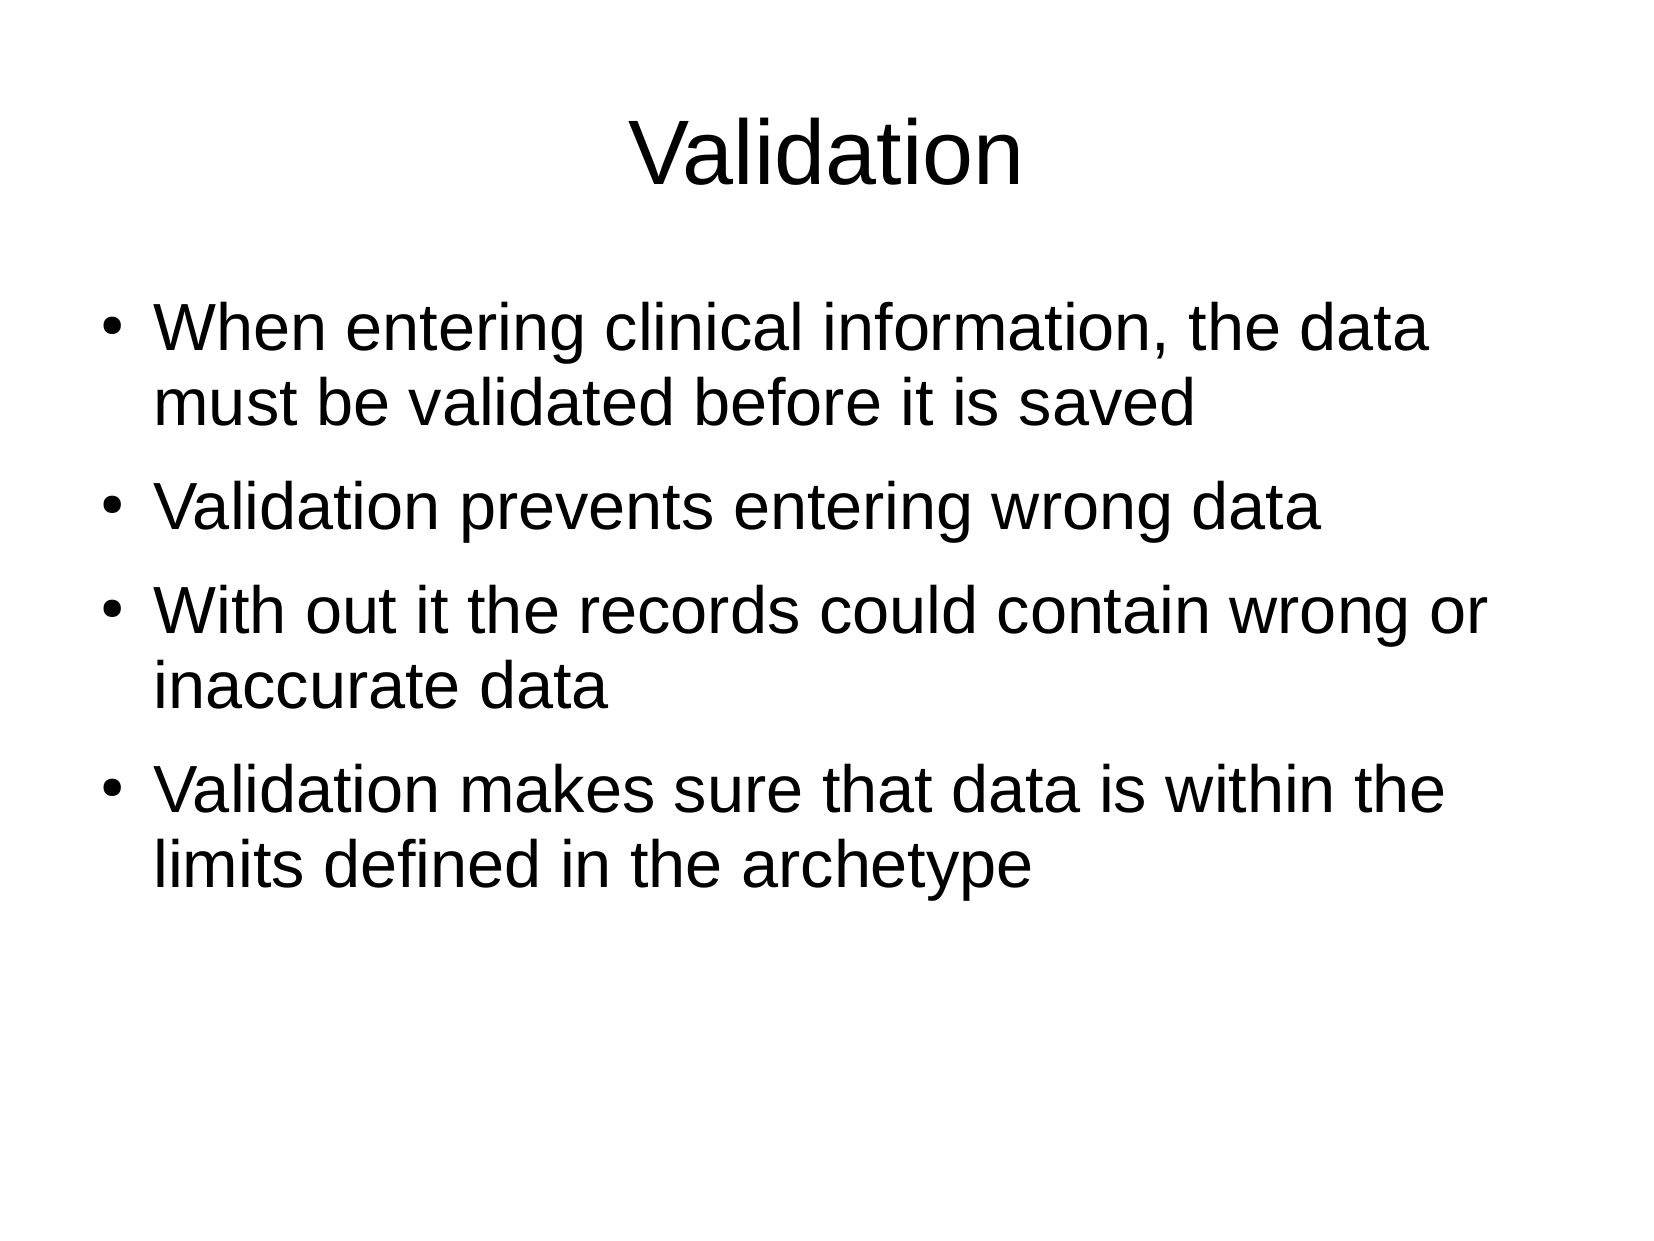

# Validation
When entering clinical information, the data must be validated before it is saved
Validation prevents entering wrong data
With out it the records could contain wrong or inaccurate data
Validation makes sure that data is within the limits defined in the archetype